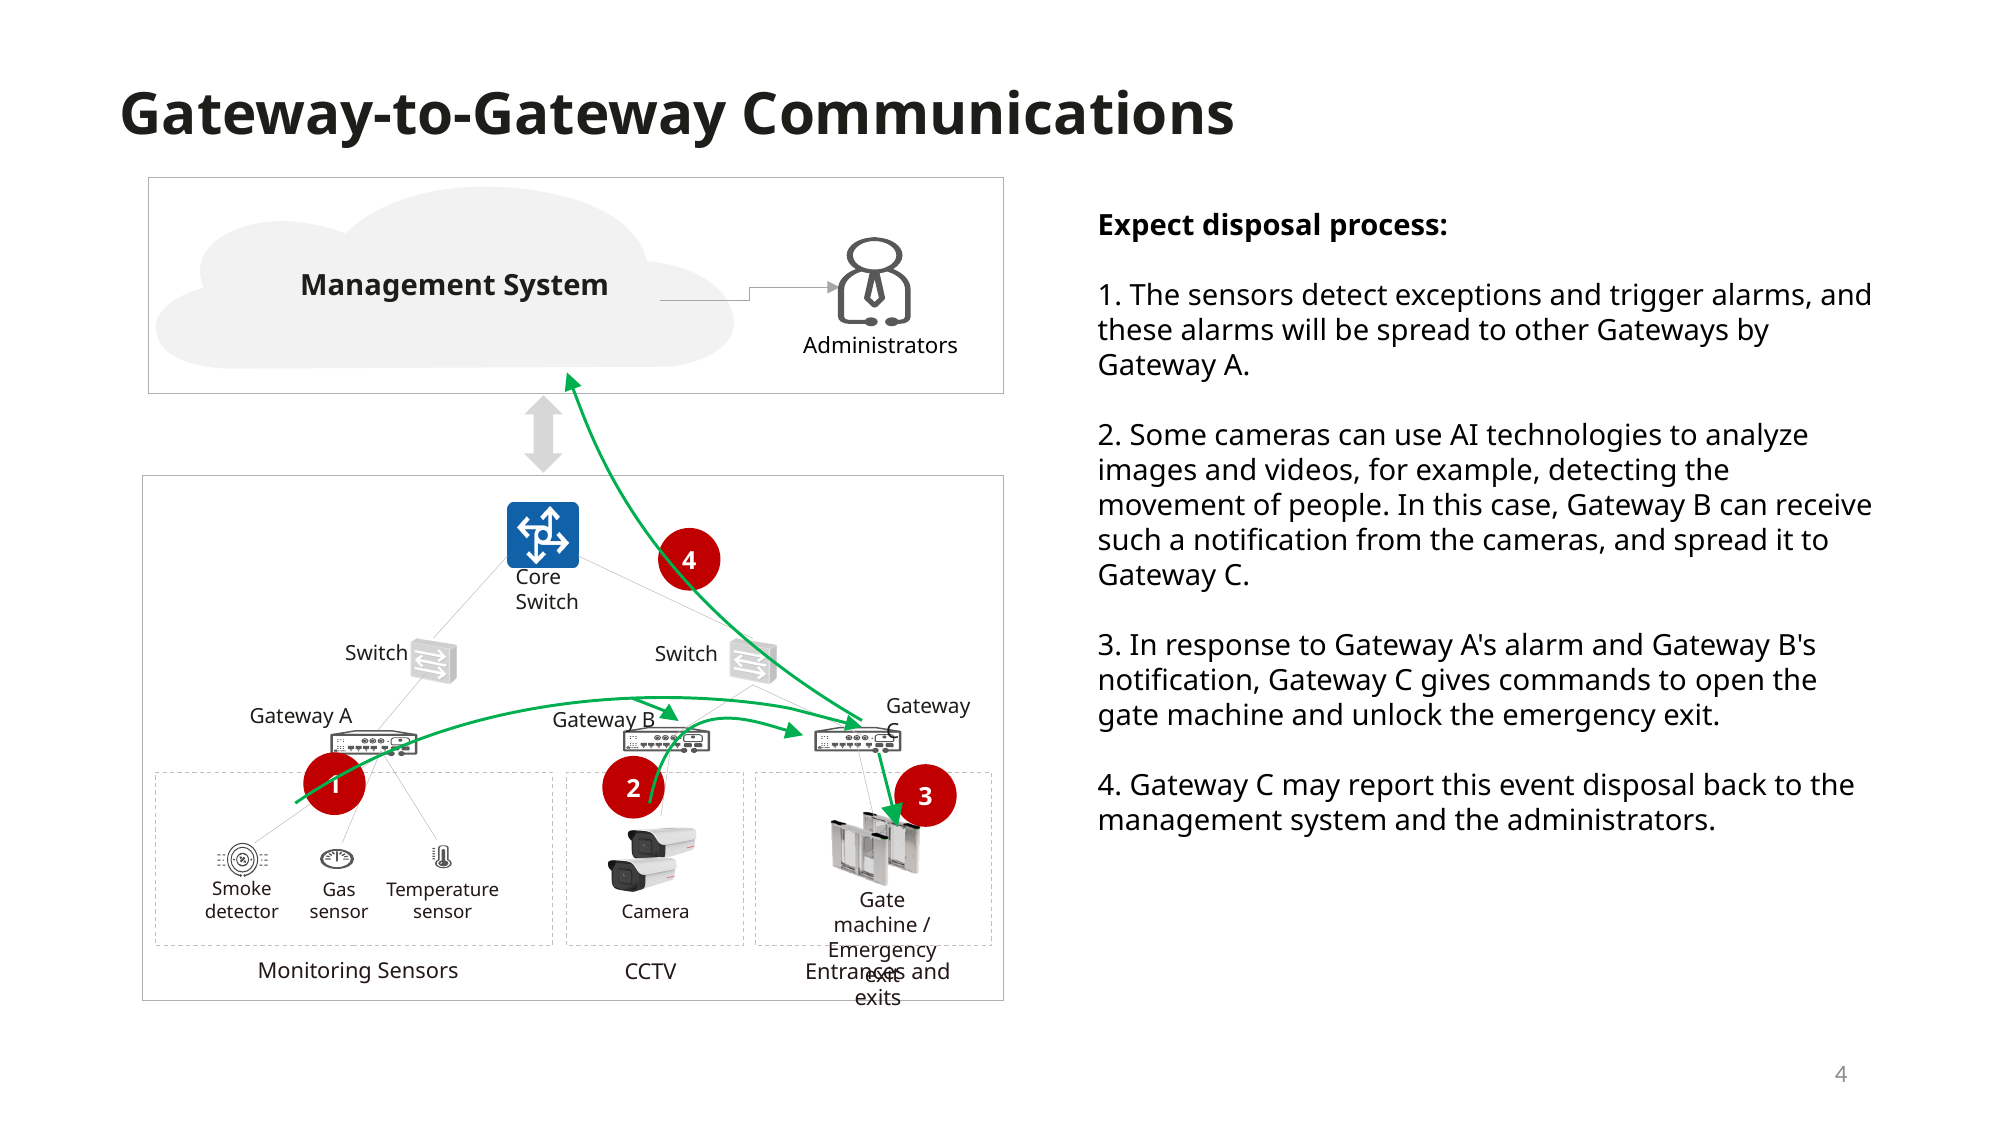

# Gateway-to-Gateway Communications
Expect disposal process:
1. The sensors detect exceptions and trigger alarms, and these alarms will be spread to other Gateways by Gateway A.
2. Some cameras can use AI technologies to analyze images and videos, for example, detecting the movement of people. In this case, Gateway B can receive such a notification from the cameras, and spread it to Gateway C.
3. In response to Gateway A's alarm and Gateway B's notification, Gateway C gives commands to open the gate machine and unlock the emergency exit.
4. Gateway C may report this event disposal back to the management system and the administrators.
Management System
Administrators
4
Core Switch
Switch
Switch
Gateway A
Gateway C
Gateway B
1
2
3
Smoke detector
Gas sensor
Temperature sensor
Gate machine / Emergency exit
Camera
Monitoring Sensors
CCTV
Entrances and exits
4